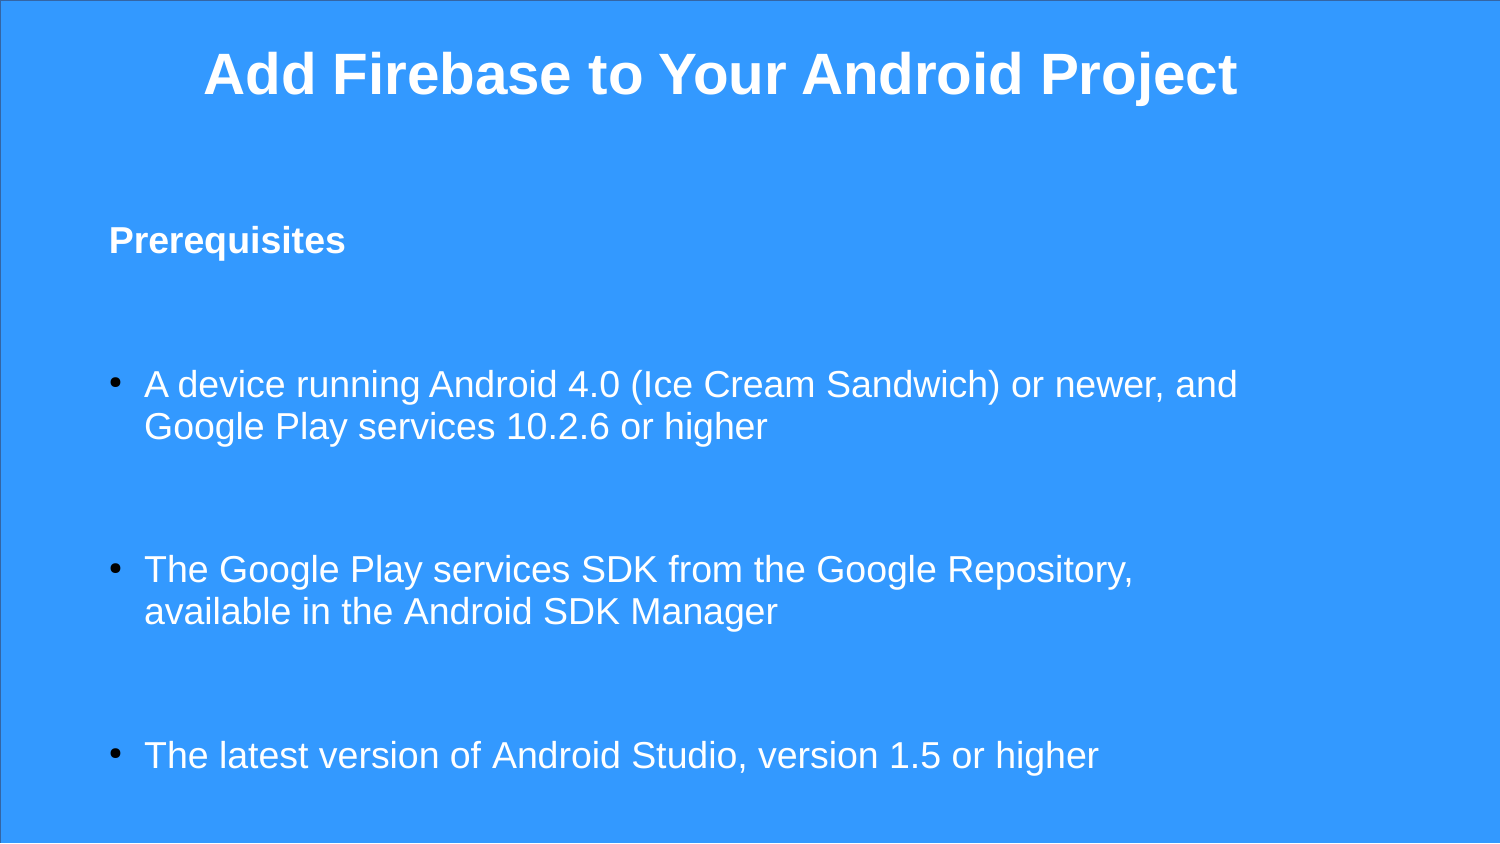

Add Firebase to Your Android Project
Prerequisites
A device running Android 4.0 (Ice Cream Sandwich) or newer, and Google Play services 10.2.6 or higher
The Google Play services SDK from the Google Repository, available in the Android SDK Manager
The latest version of Android Studio, version 1.5 or higher